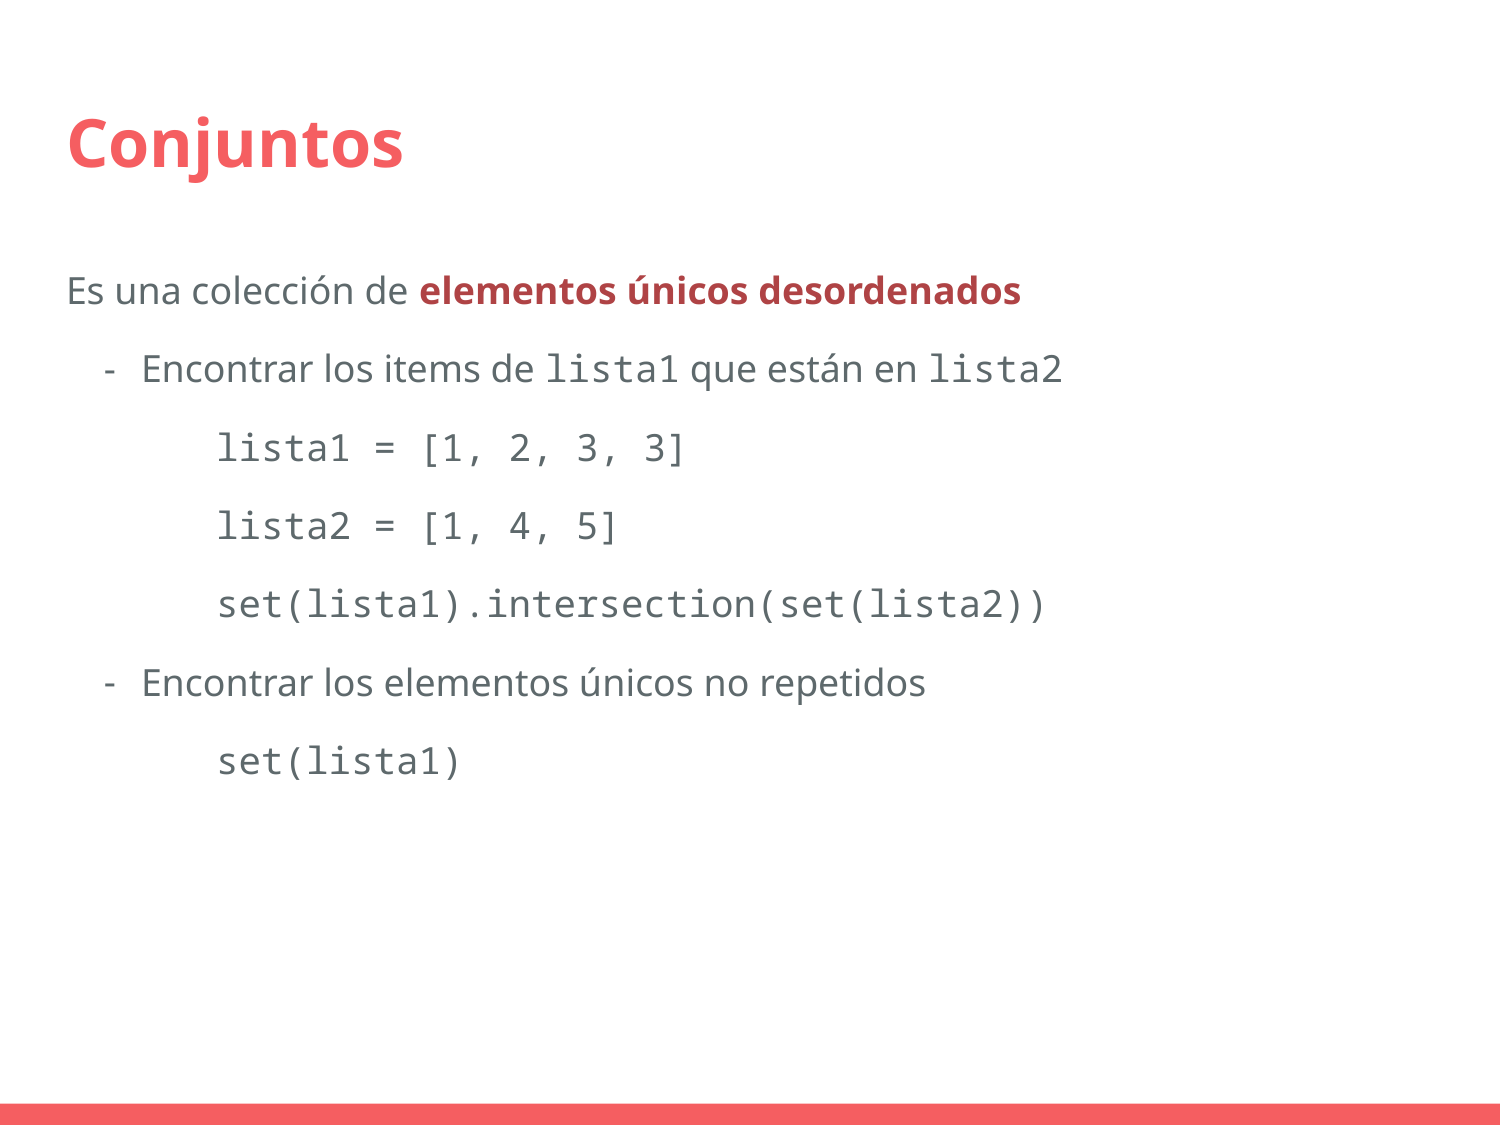

# Conjuntos
Es una colección de elementos únicos desordenados
Encontrar los items de lista1 que están en lista2
lista1 = [1, 2, 3, 3]
lista2 = [1, 4, 5]
set(lista1).intersection(set(lista2))
Encontrar los elementos únicos no repetidos
set(lista1)